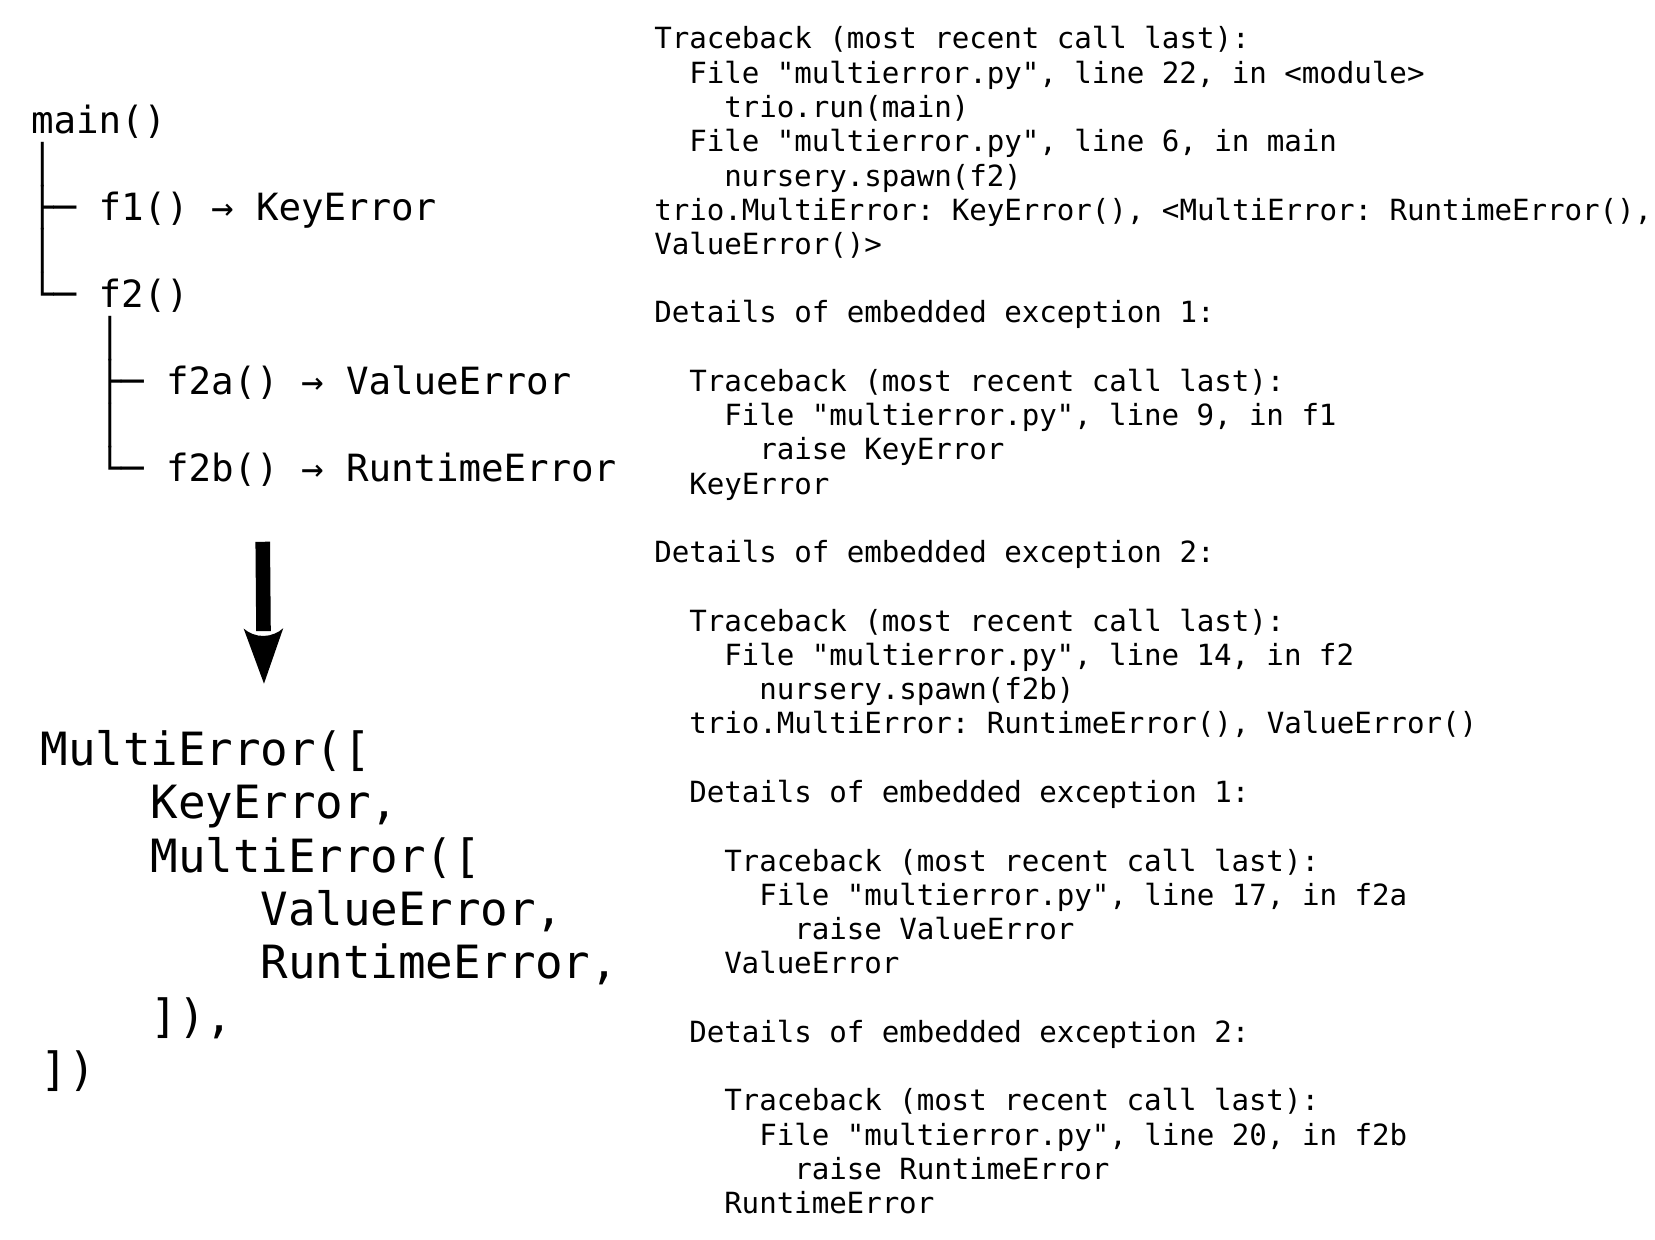

Traceback (most recent call last):
 File "multierror.py", line 22, in <module>
 trio.run(main)
 File "multierror.py", line 6, in main
 nursery.spawn(f2)
trio.MultiError: KeyError(), <MultiError: RuntimeError(), ValueError()>
Details of embedded exception 1:
 Traceback (most recent call last):
 File "multierror.py", line 9, in f1
 raise KeyError
 KeyError
Details of embedded exception 2:
 Traceback (most recent call last):
 File "multierror.py", line 14, in f2
 nursery.spawn(f2b)
 trio.MultiError: RuntimeError(), ValueError()
 Details of embedded exception 1:
 Traceback (most recent call last):
 File "multierror.py", line 17, in f2a
 raise ValueError
 ValueError
 Details of embedded exception 2:
 Traceback (most recent call last):
 File "multierror.py", line 20, in f2b
 raise RuntimeError
 RuntimeError
 main()
 │
 ├─ f1() → KeyError
 │
 └─ f2()
 │
 ├─ f2a() → ValueError
 │
 └─ f2b() → RuntimeError
MultiError([
 KeyError,
 MultiError([
 ValueError,
 RuntimeError,
 ]),
])